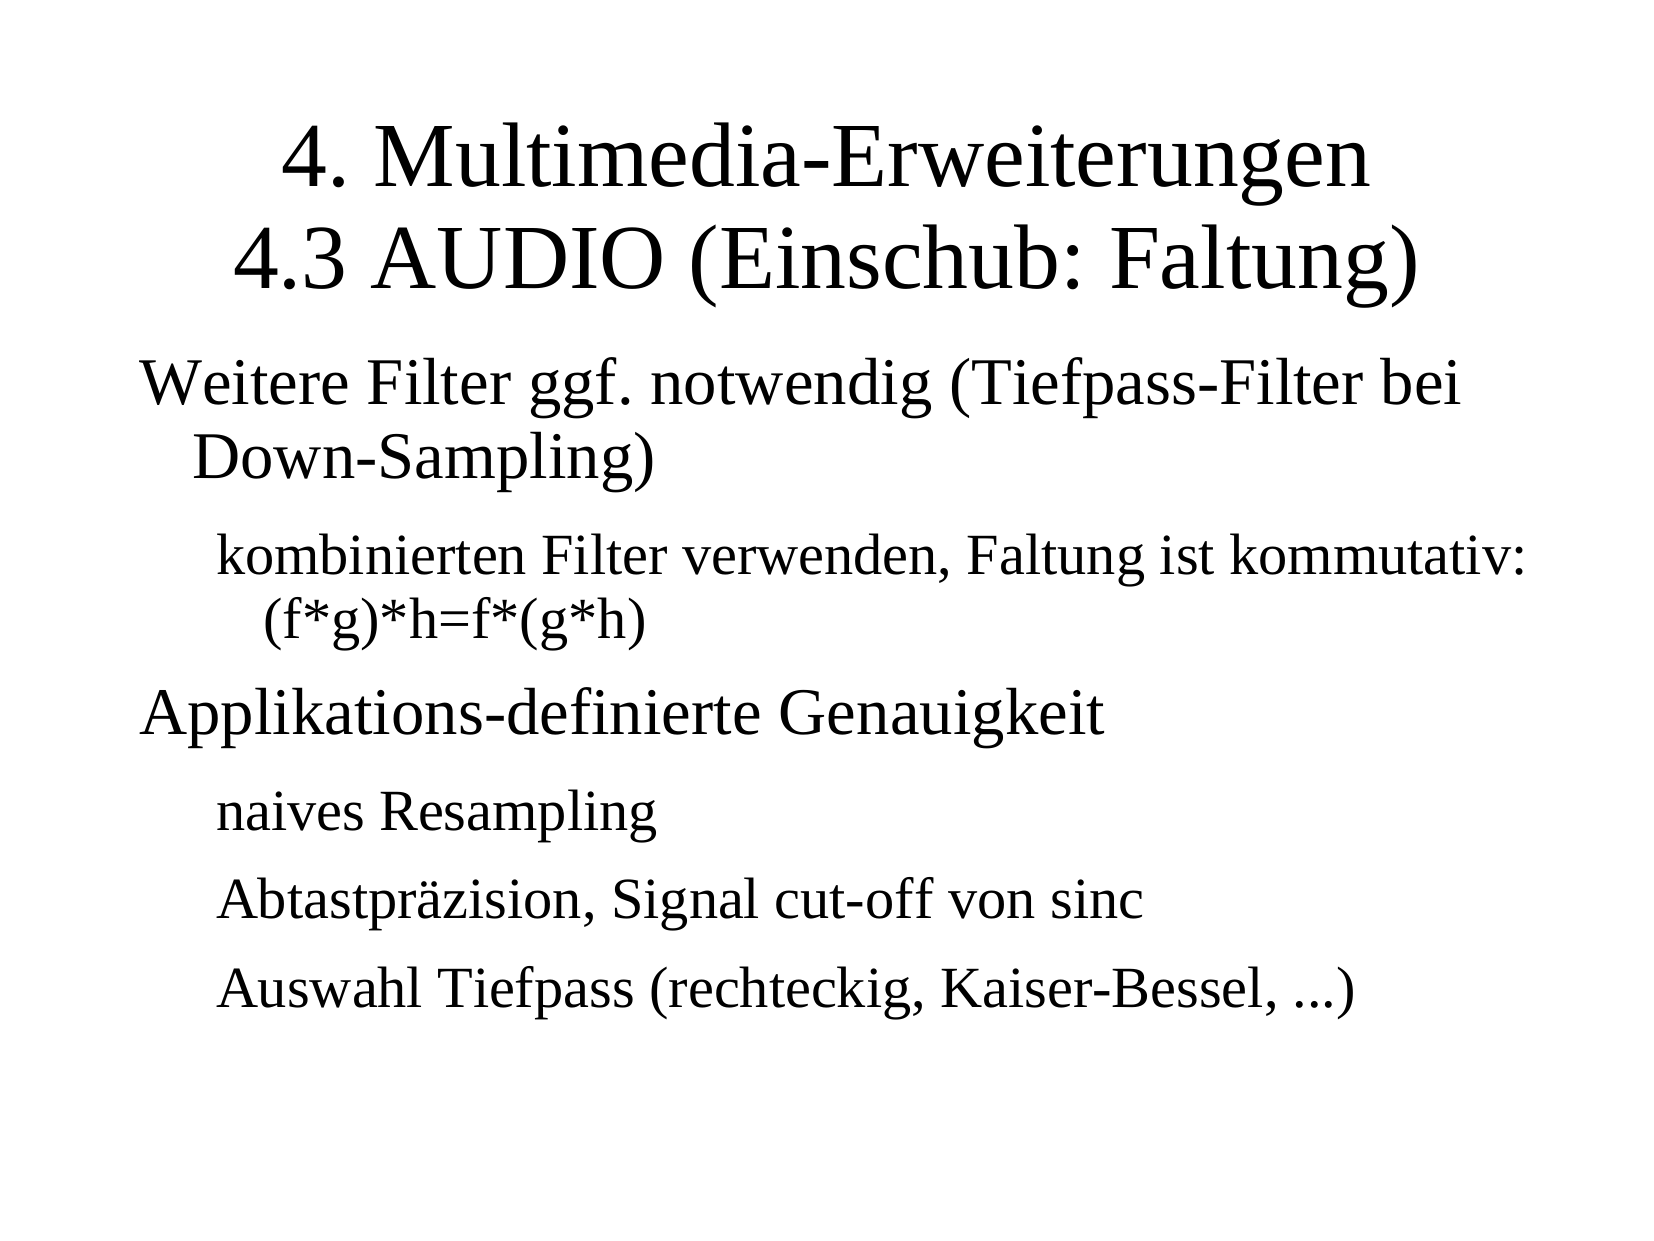

# 4. Multimedia-Erweiterungen 4.3 AUDIO (Einschub: Faltung)
Weitere Filter ggf. notwendig (Tiefpass-Filter bei Down-Sampling)
kombinierten Filter verwenden, Faltung ist kommutativ: (f*g)*h=f*(g*h)
Applikations-definierte Genauigkeit
naives Resampling
Abtastpräzision, Signal cut-off von sinc
Auswahl Tiefpass (rechteckig, Kaiser-Bessel, ...)